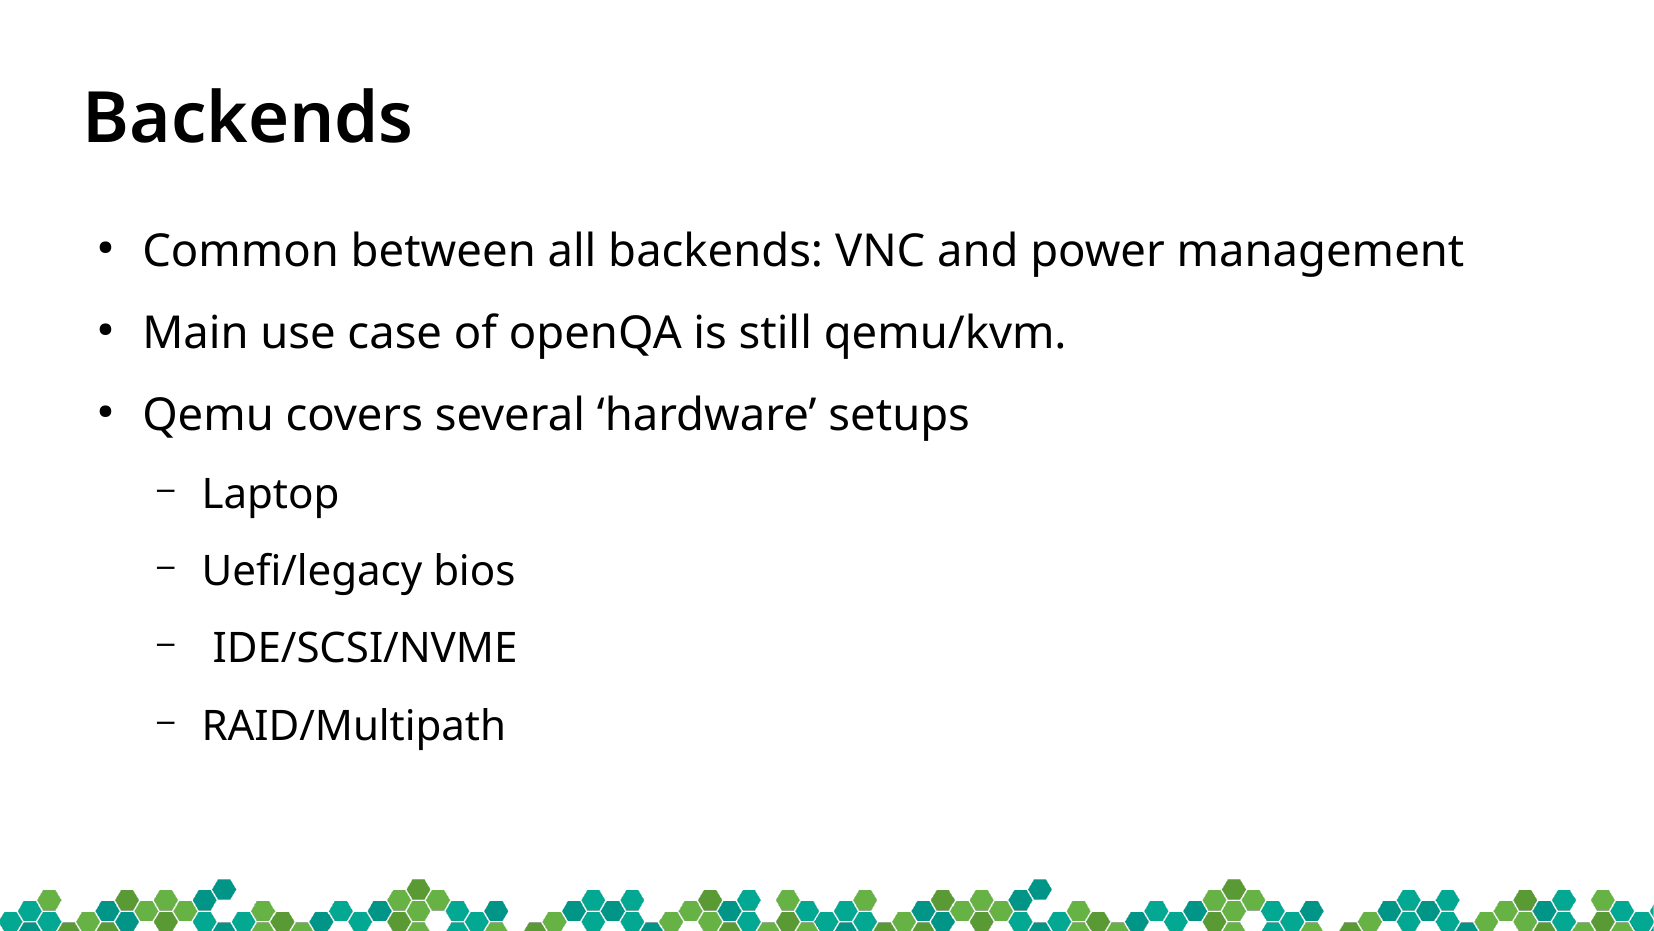

# Backends
Common between all backends: VNC and power management
Main use case of openQA is still qemu/kvm.
Qemu covers several ‘hardware’ setups
Laptop
Uefi/legacy bios
 IDE/SCSI/NVME
RAID/Multipath